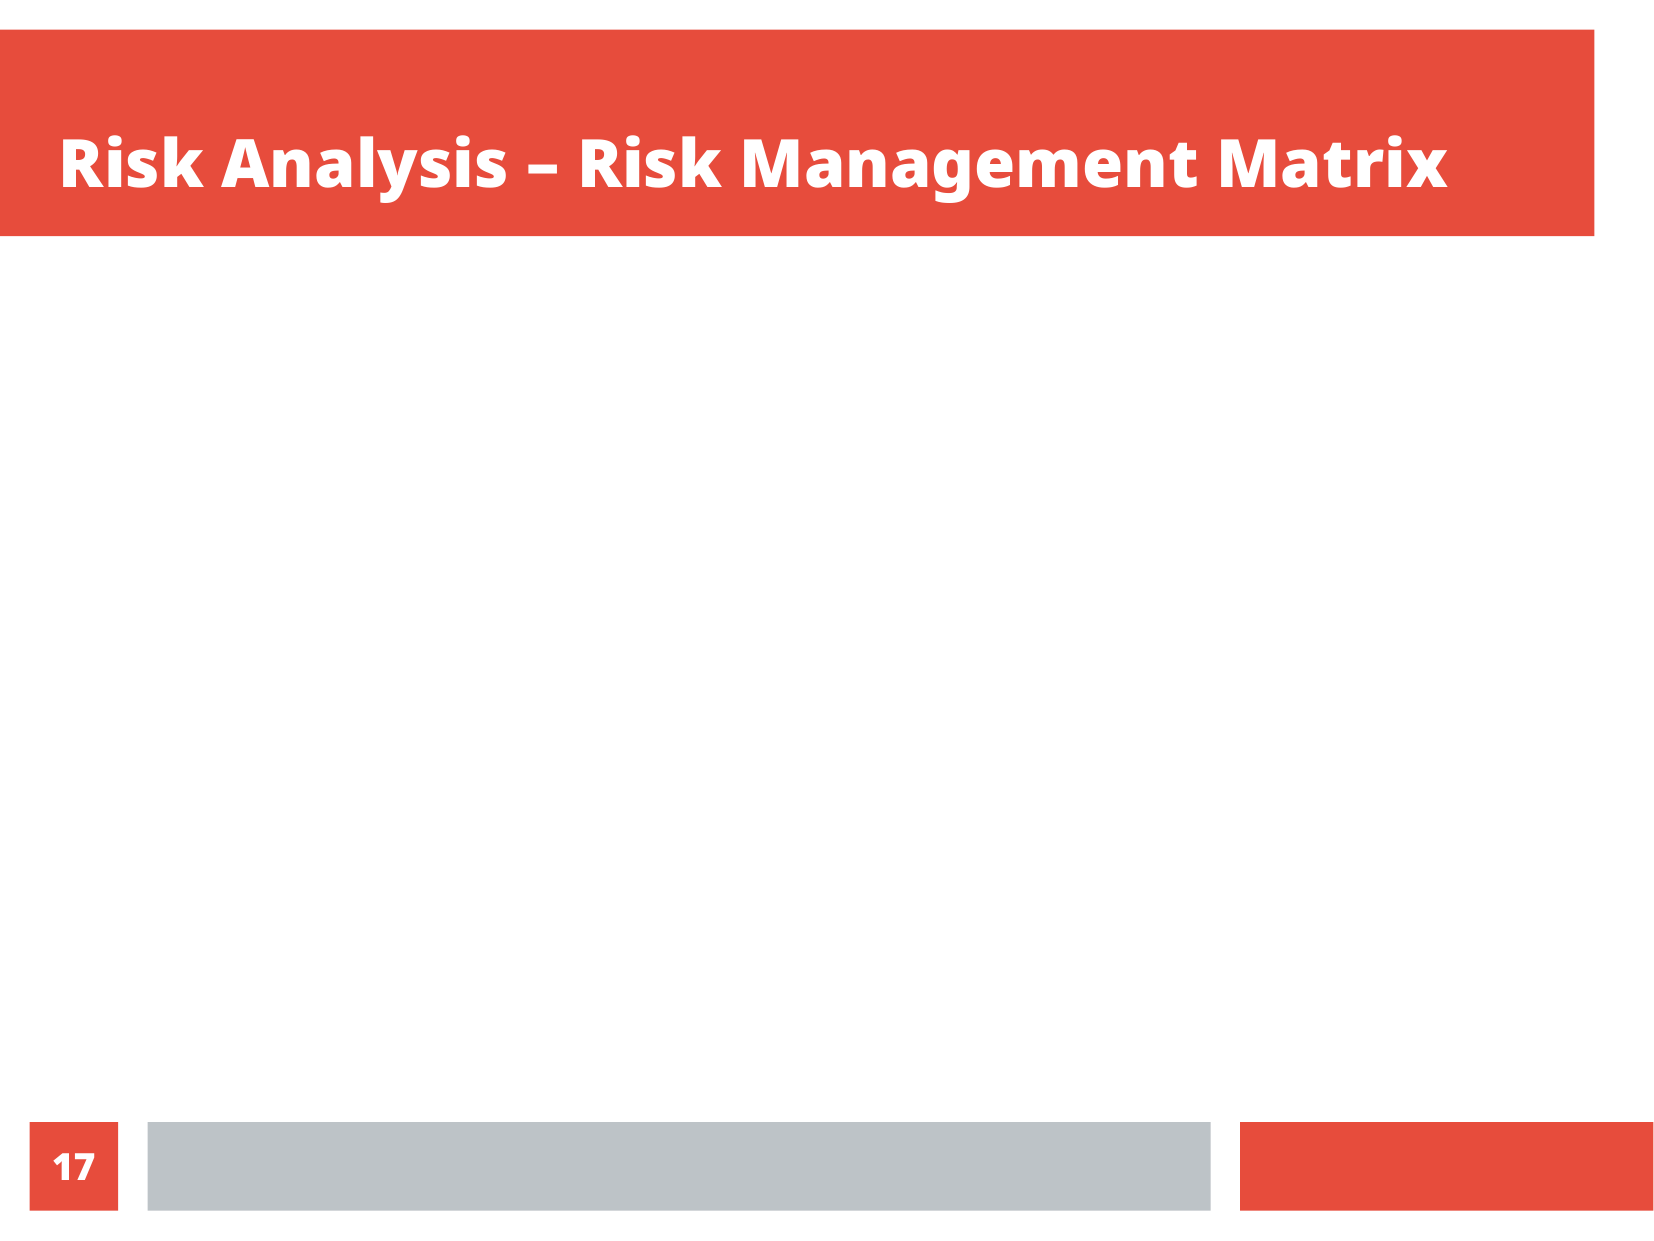

# Risk Analysis – Risk Management Matrix
17